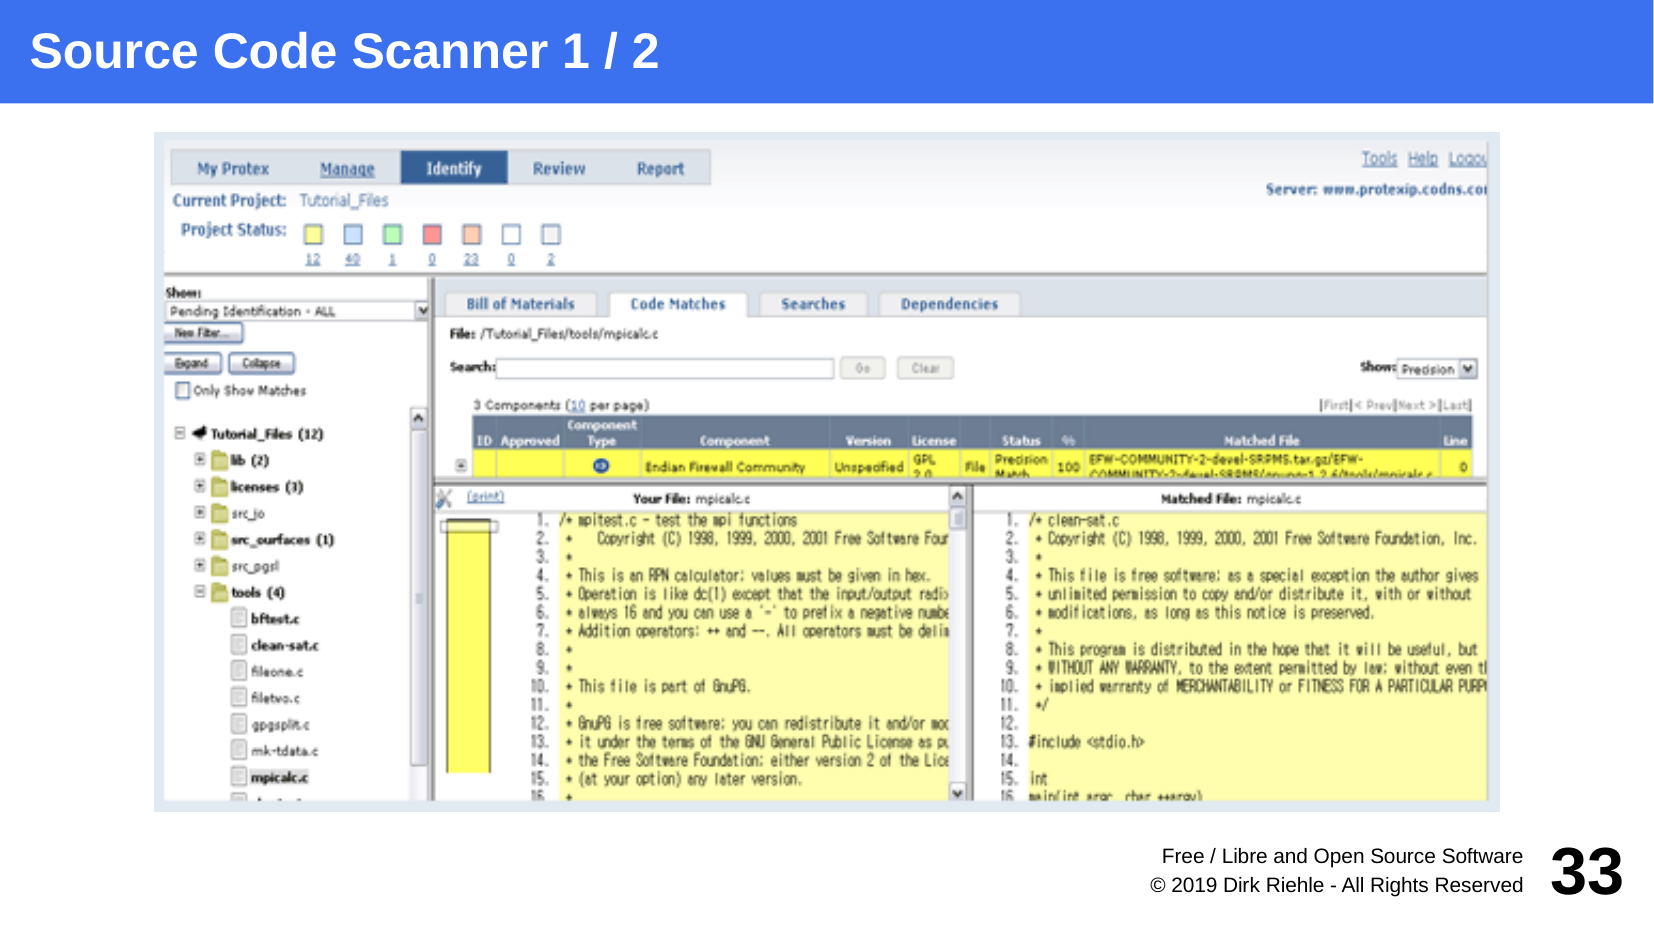

# Source Code Scanner 1 / 2
Free / Libre and Open Source Software
33
© 2019 Dirk Riehle - All Rights Reserved